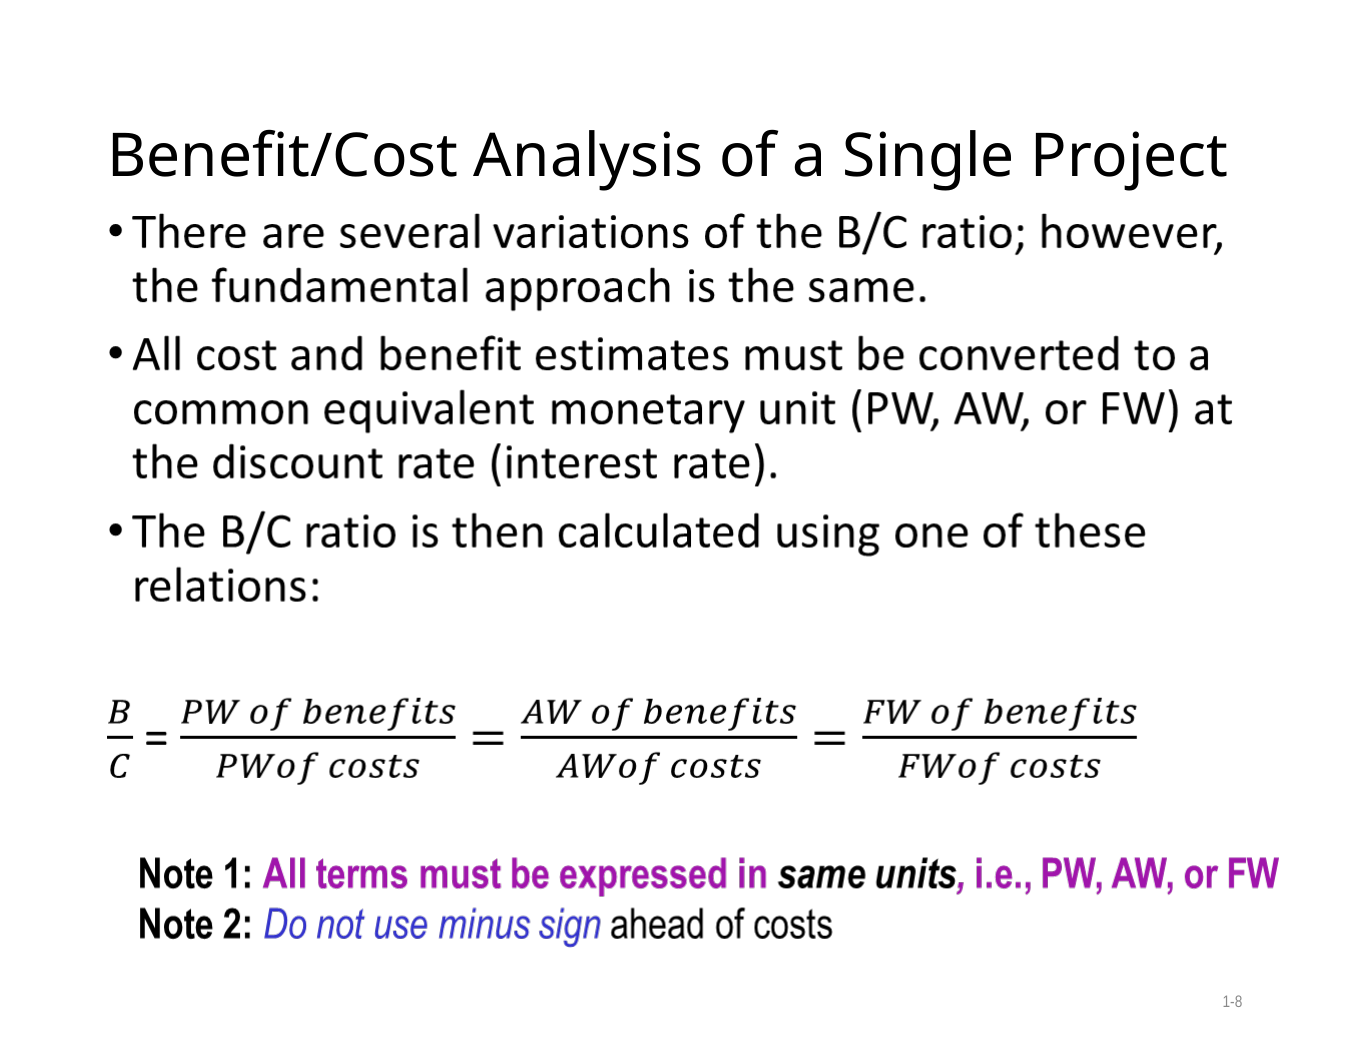

# Benefit/Cost Analysis of a Single Project